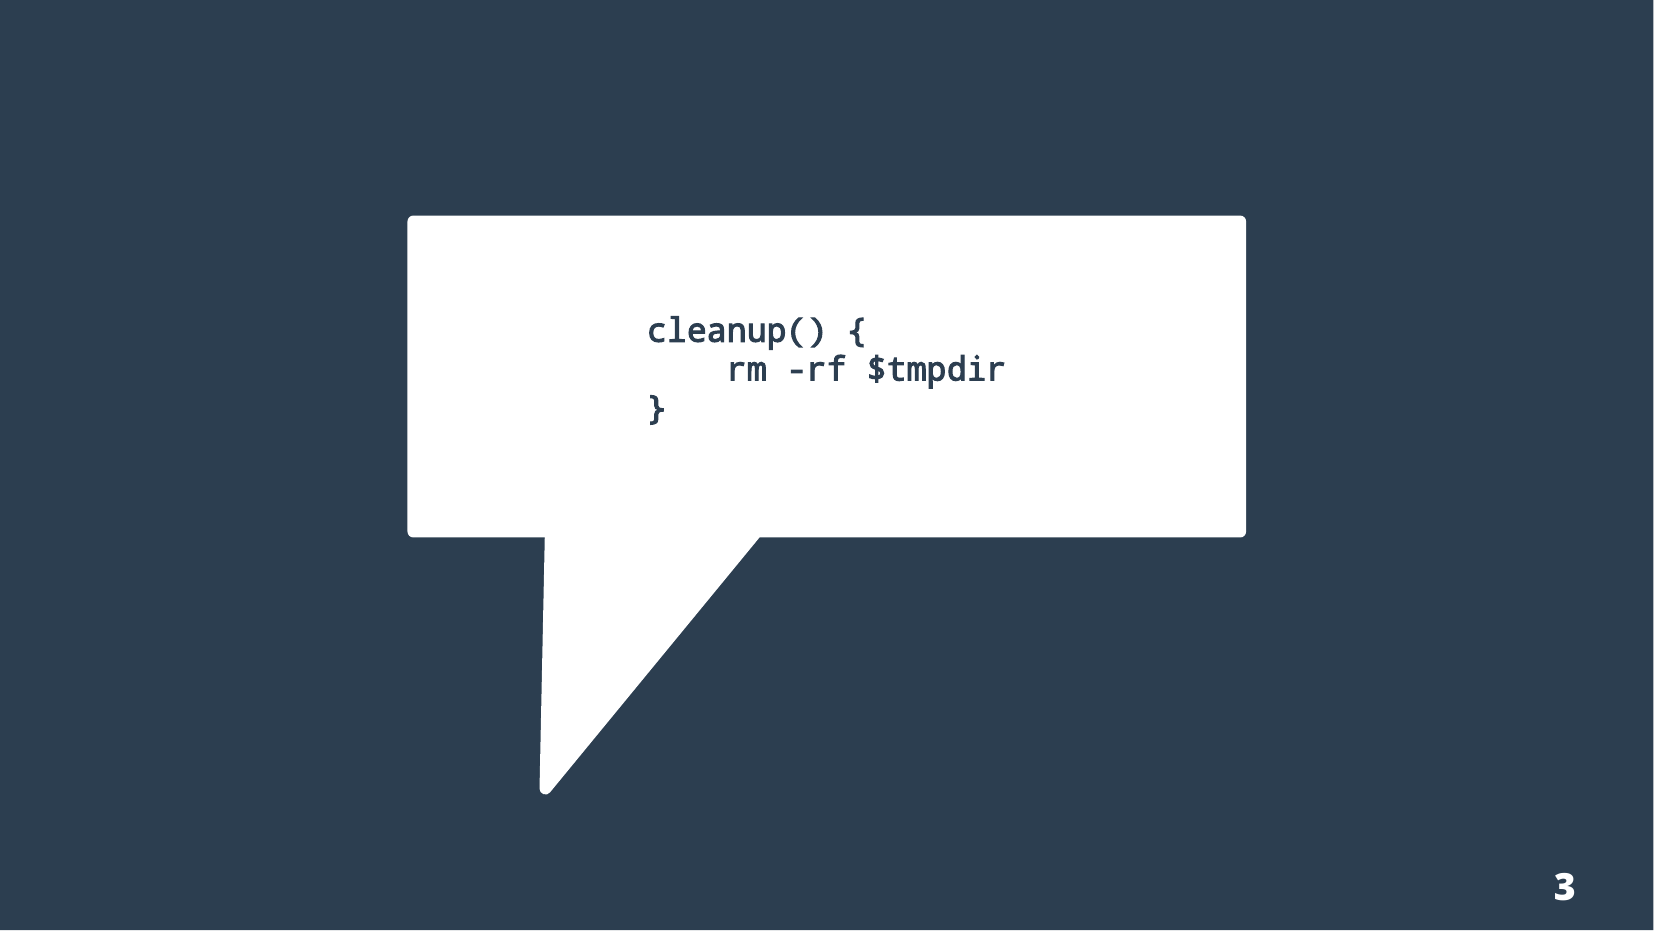

# cleanup() { rm -rf $tmpdir }
3